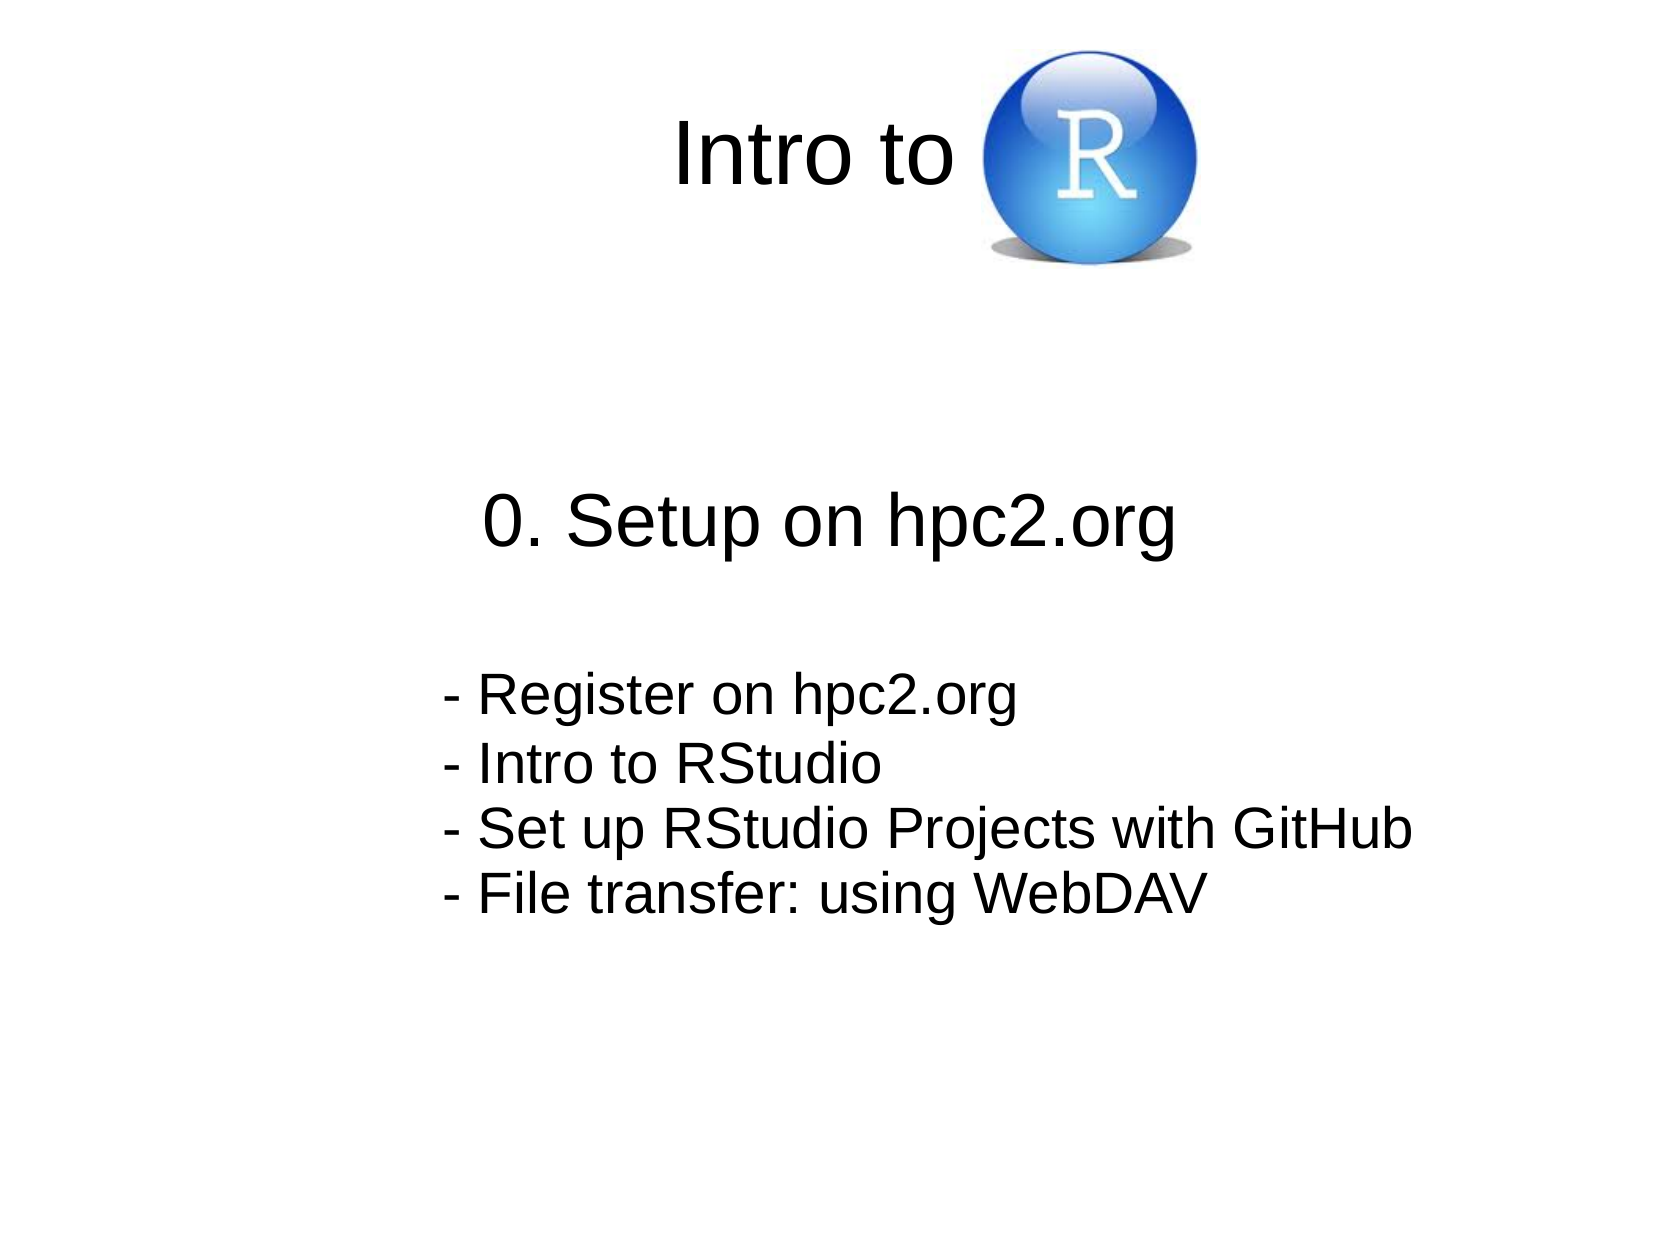

# Intro to
0. Setup on hpc2.org
			 - Register on hpc2.org
			 - Intro to RStudio
			 - Set up RStudio Projects with GitHub
			 - File transfer: using WebDAV